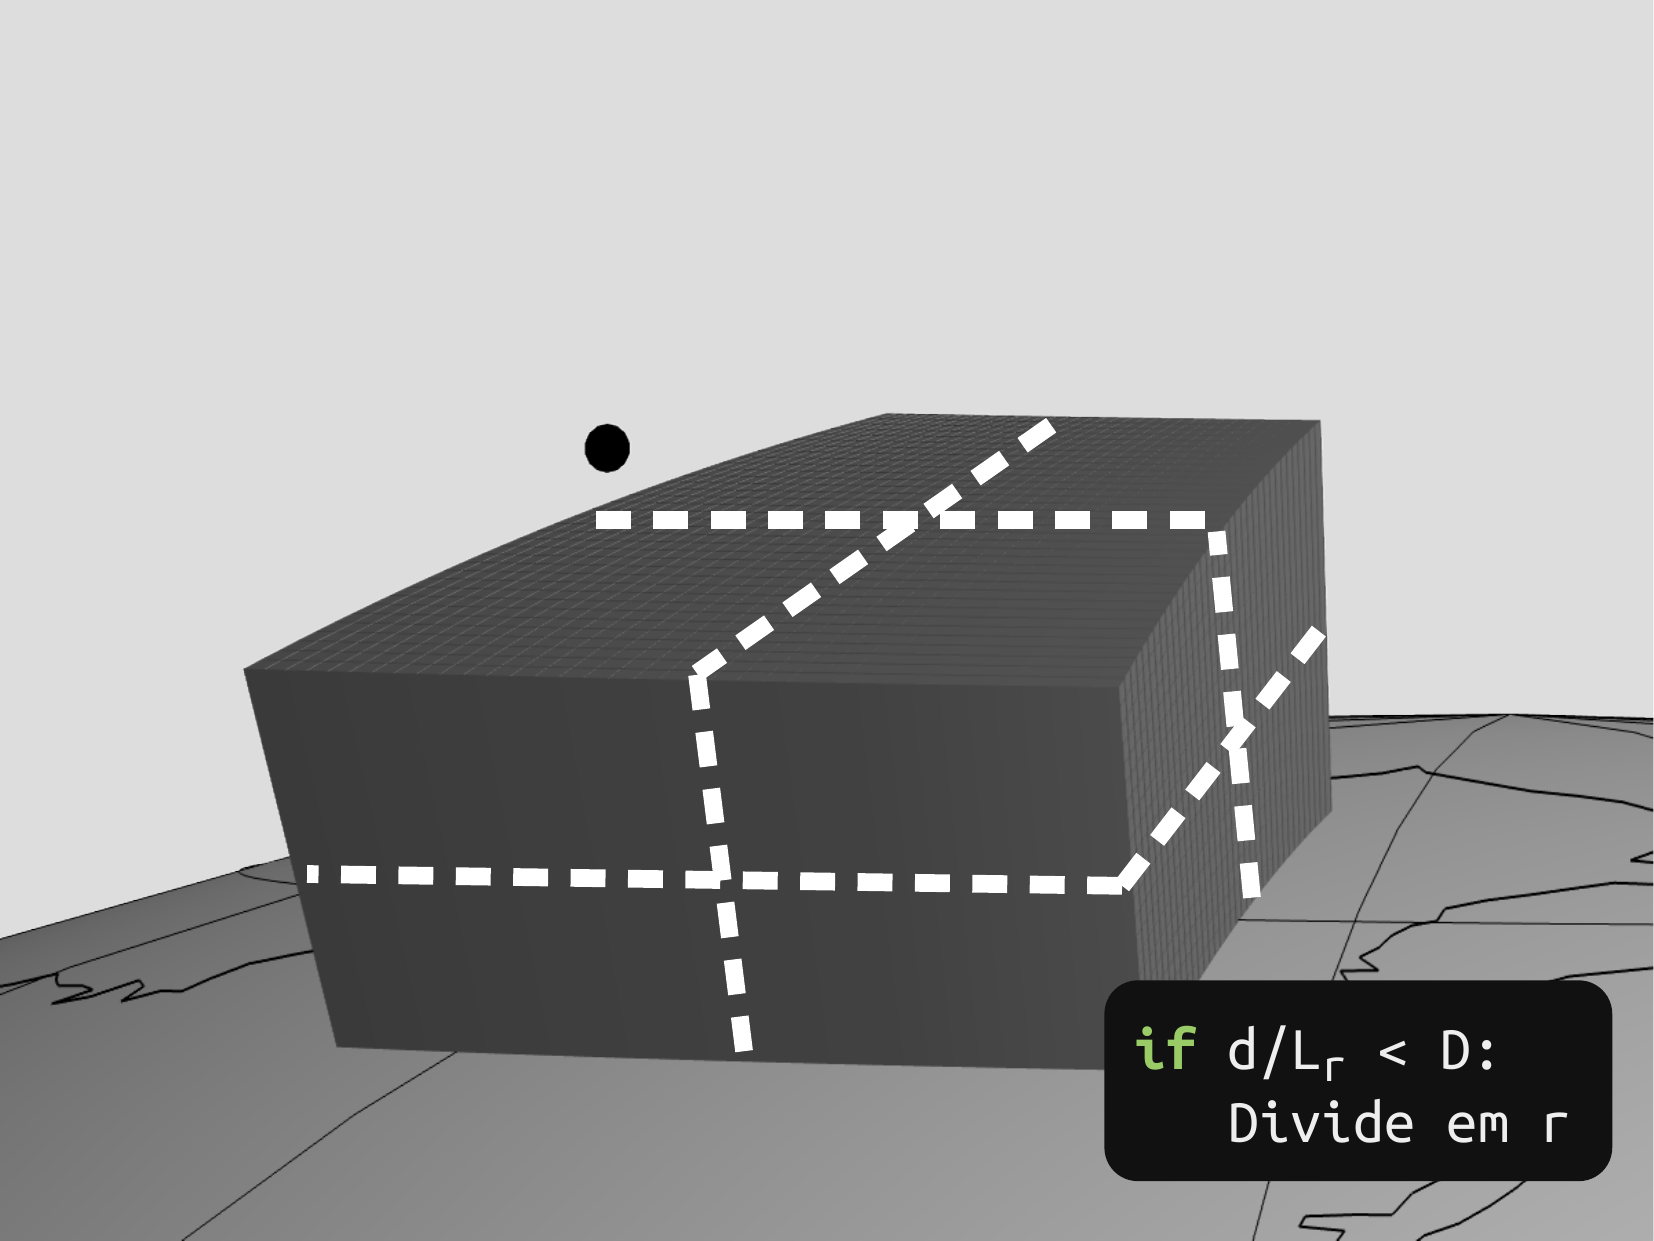

if d/Lr < D:
 Divide em r